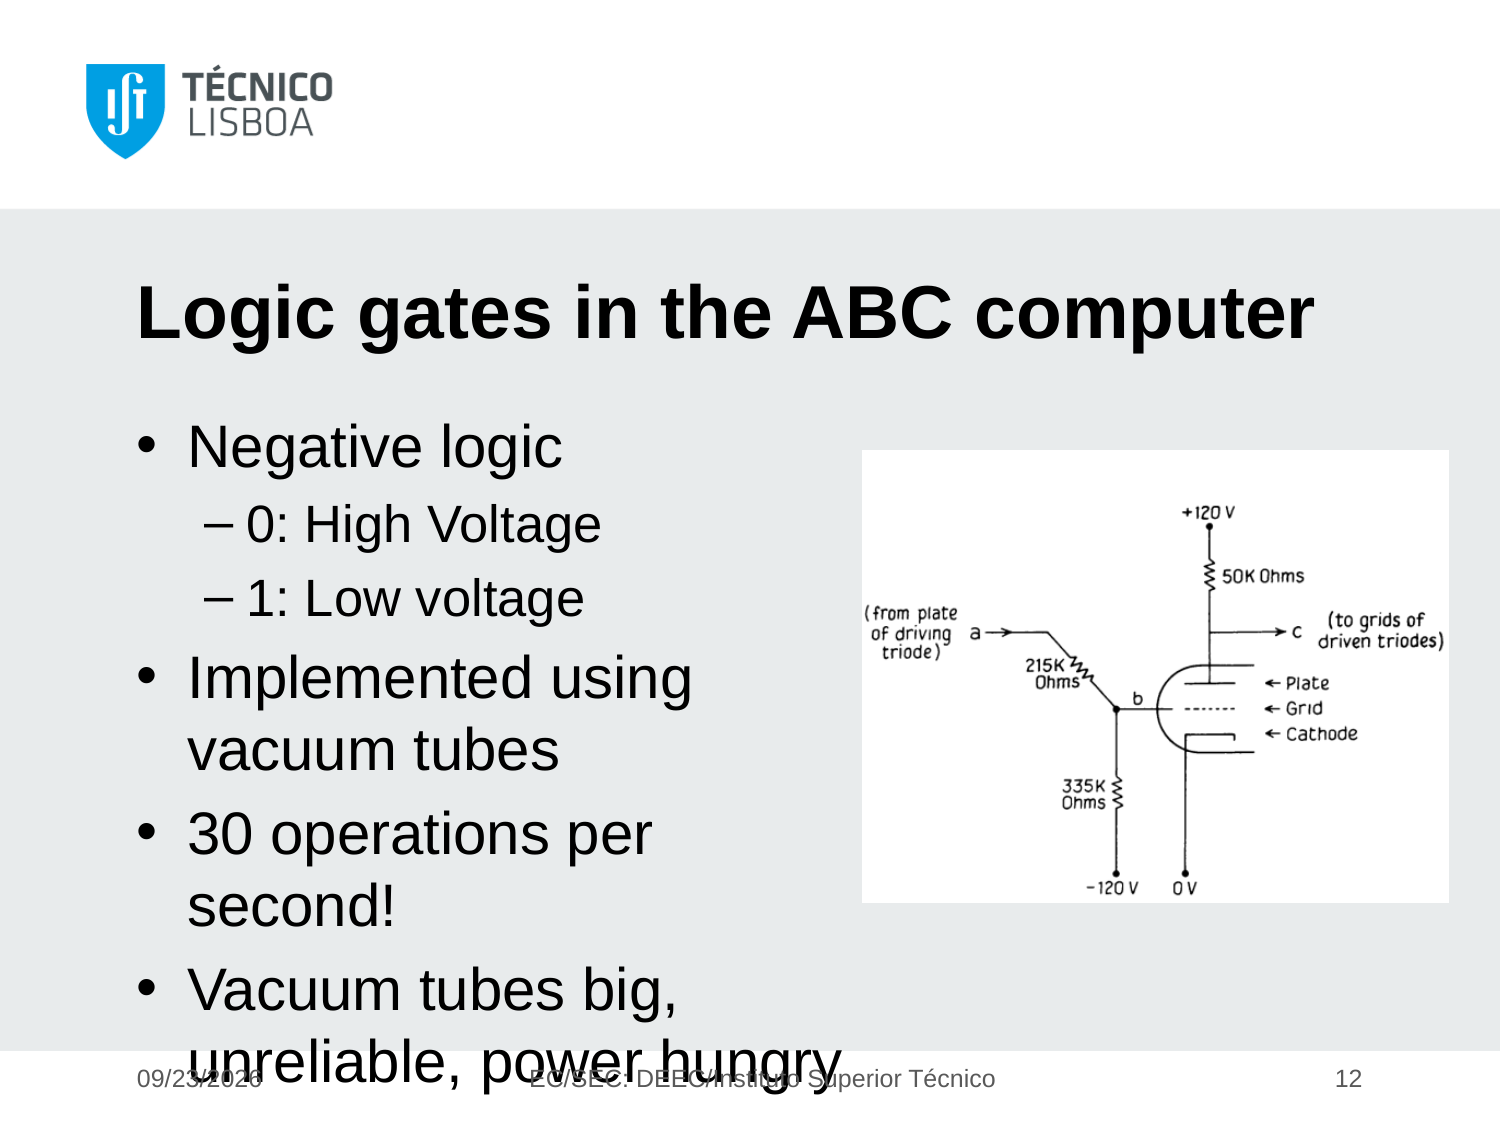

# Logic gates in the ABC computer
Negative logic
0: High Voltage
1: Low voltage
Implemented using vacuum tubes
30 operations per second!
Vacuum tubes big, unreliable, power hungry
EC/SEC: DEEC/Instituto Superior Técnico